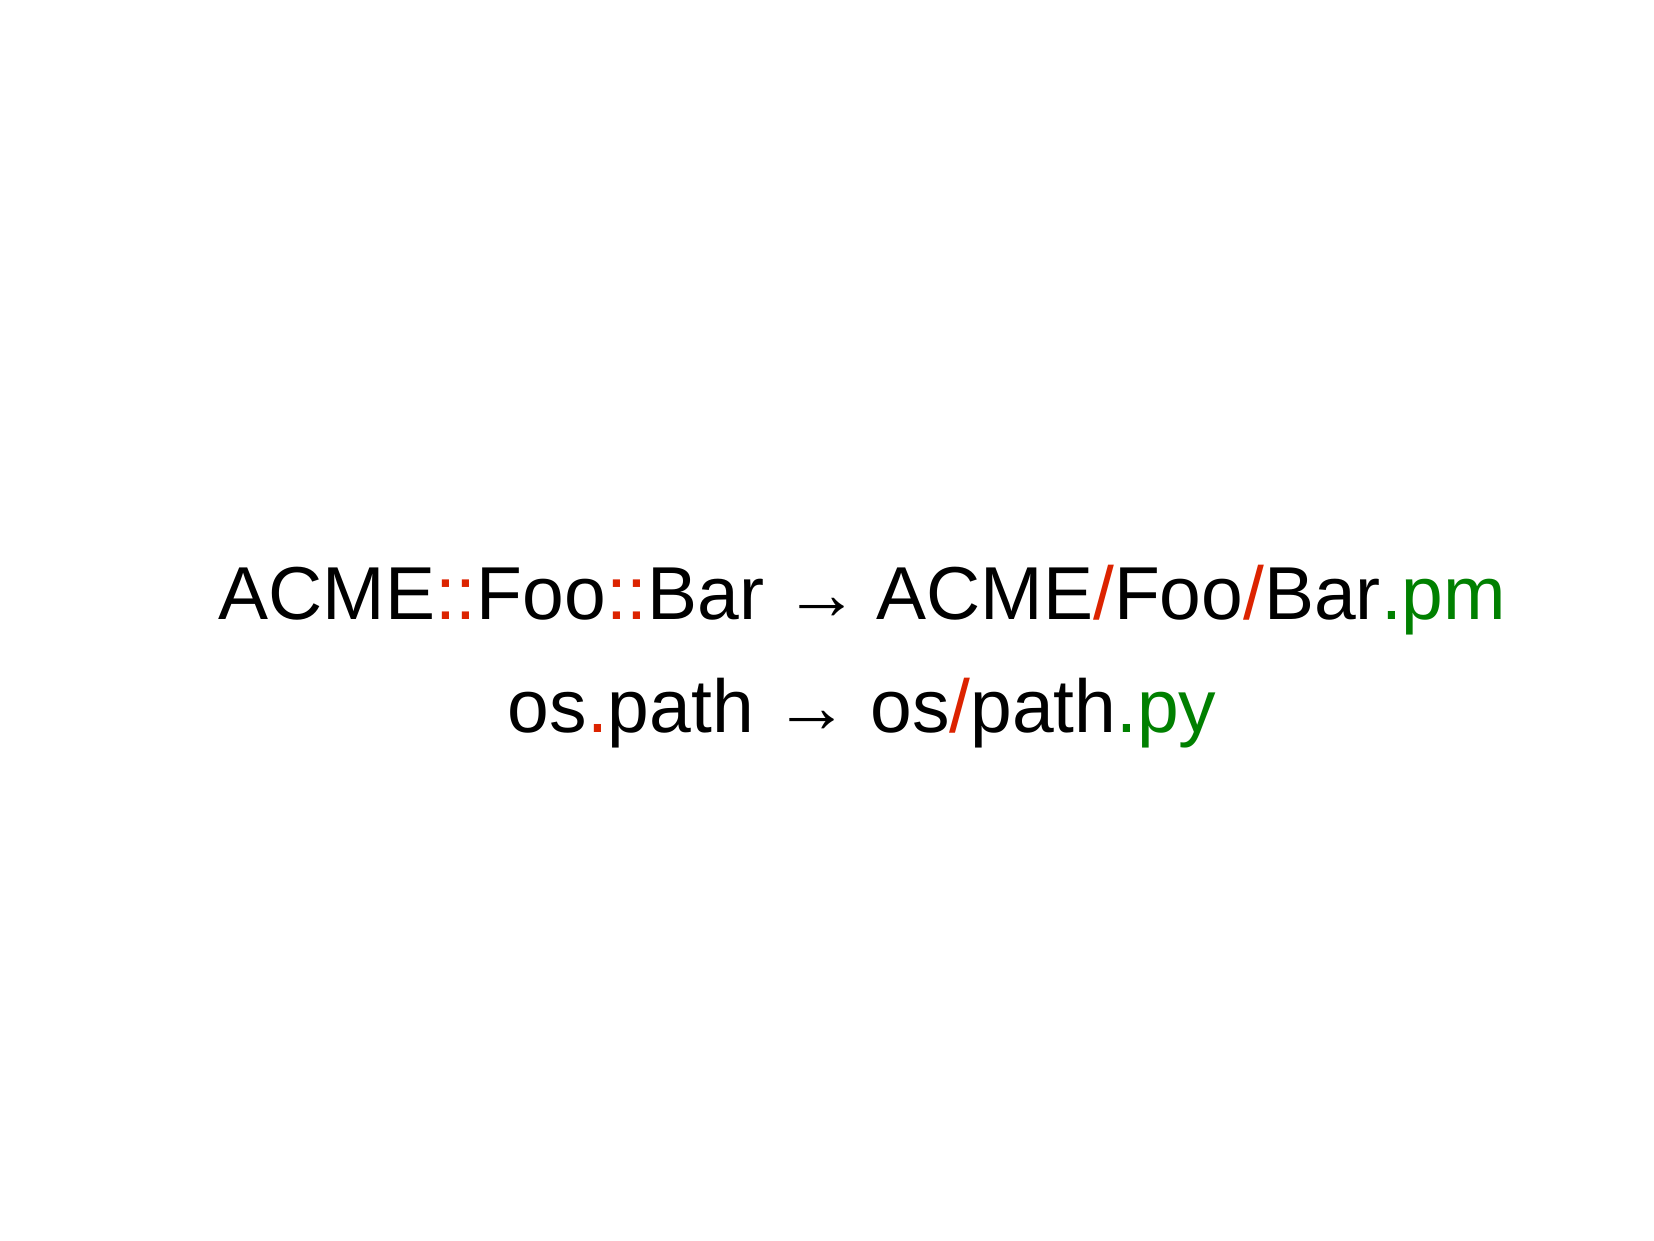

#
ACME::Foo::Bar → ACME/Foo/Bar.pm
os.path → os/path.py